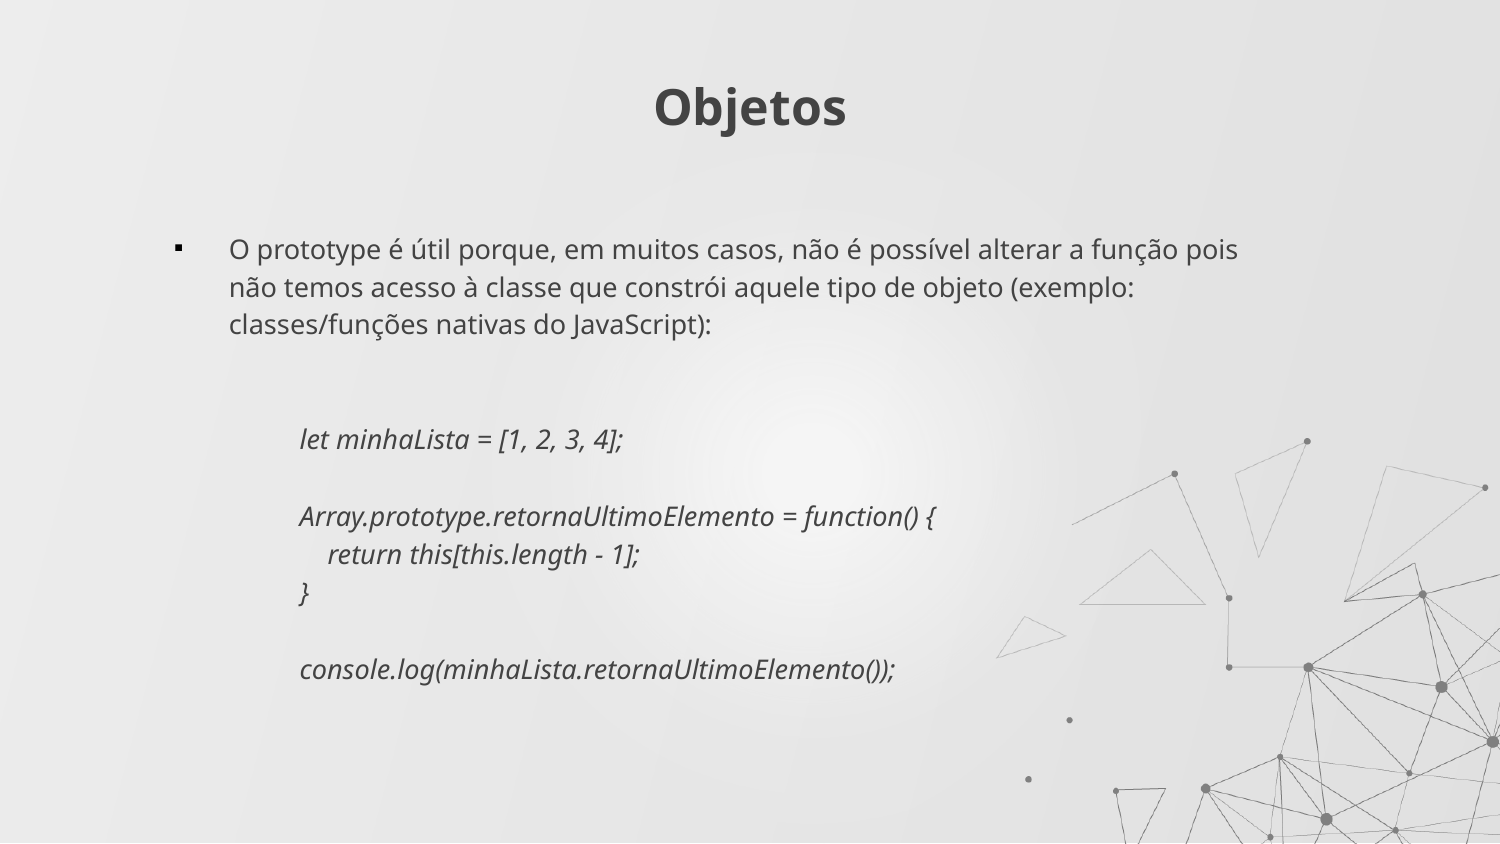

Objetos
# O prototype é útil porque, em muitos casos, não é possível alterar a função pois não temos acesso à classe que constrói aquele tipo de objeto (exemplo: classes/funções nativas do JavaScript):
let minhaLista = [1, 2, 3, 4];
Array.prototype.retornaUltimoElemento = function() {
 return this[this.length - 1];
}
console.log(minhaLista.retornaUltimoElemento());